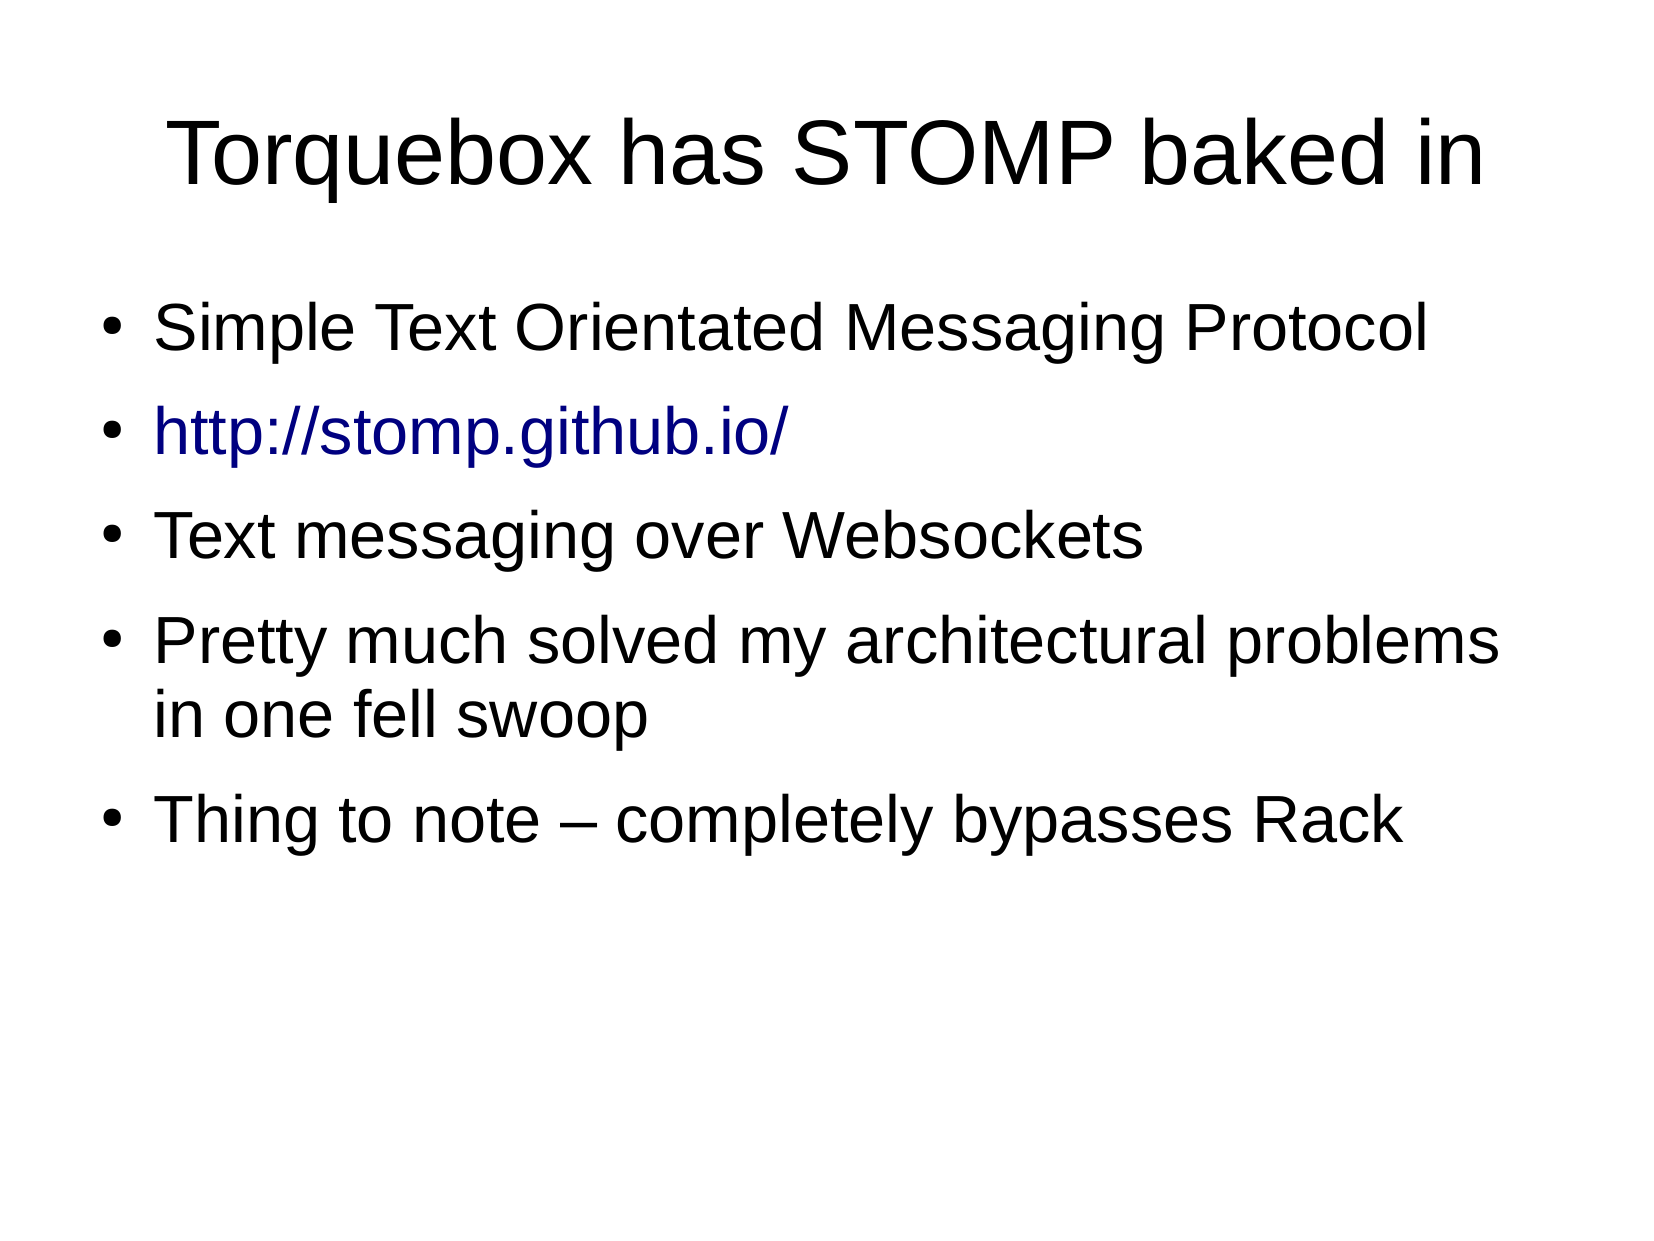

# Torquebox has STOMP baked in
Simple Text Orientated Messaging Protocol
http://stomp.github.io/
Text messaging over Websockets
Pretty much solved my architectural problems in one fell swoop
Thing to note – completely bypasses Rack